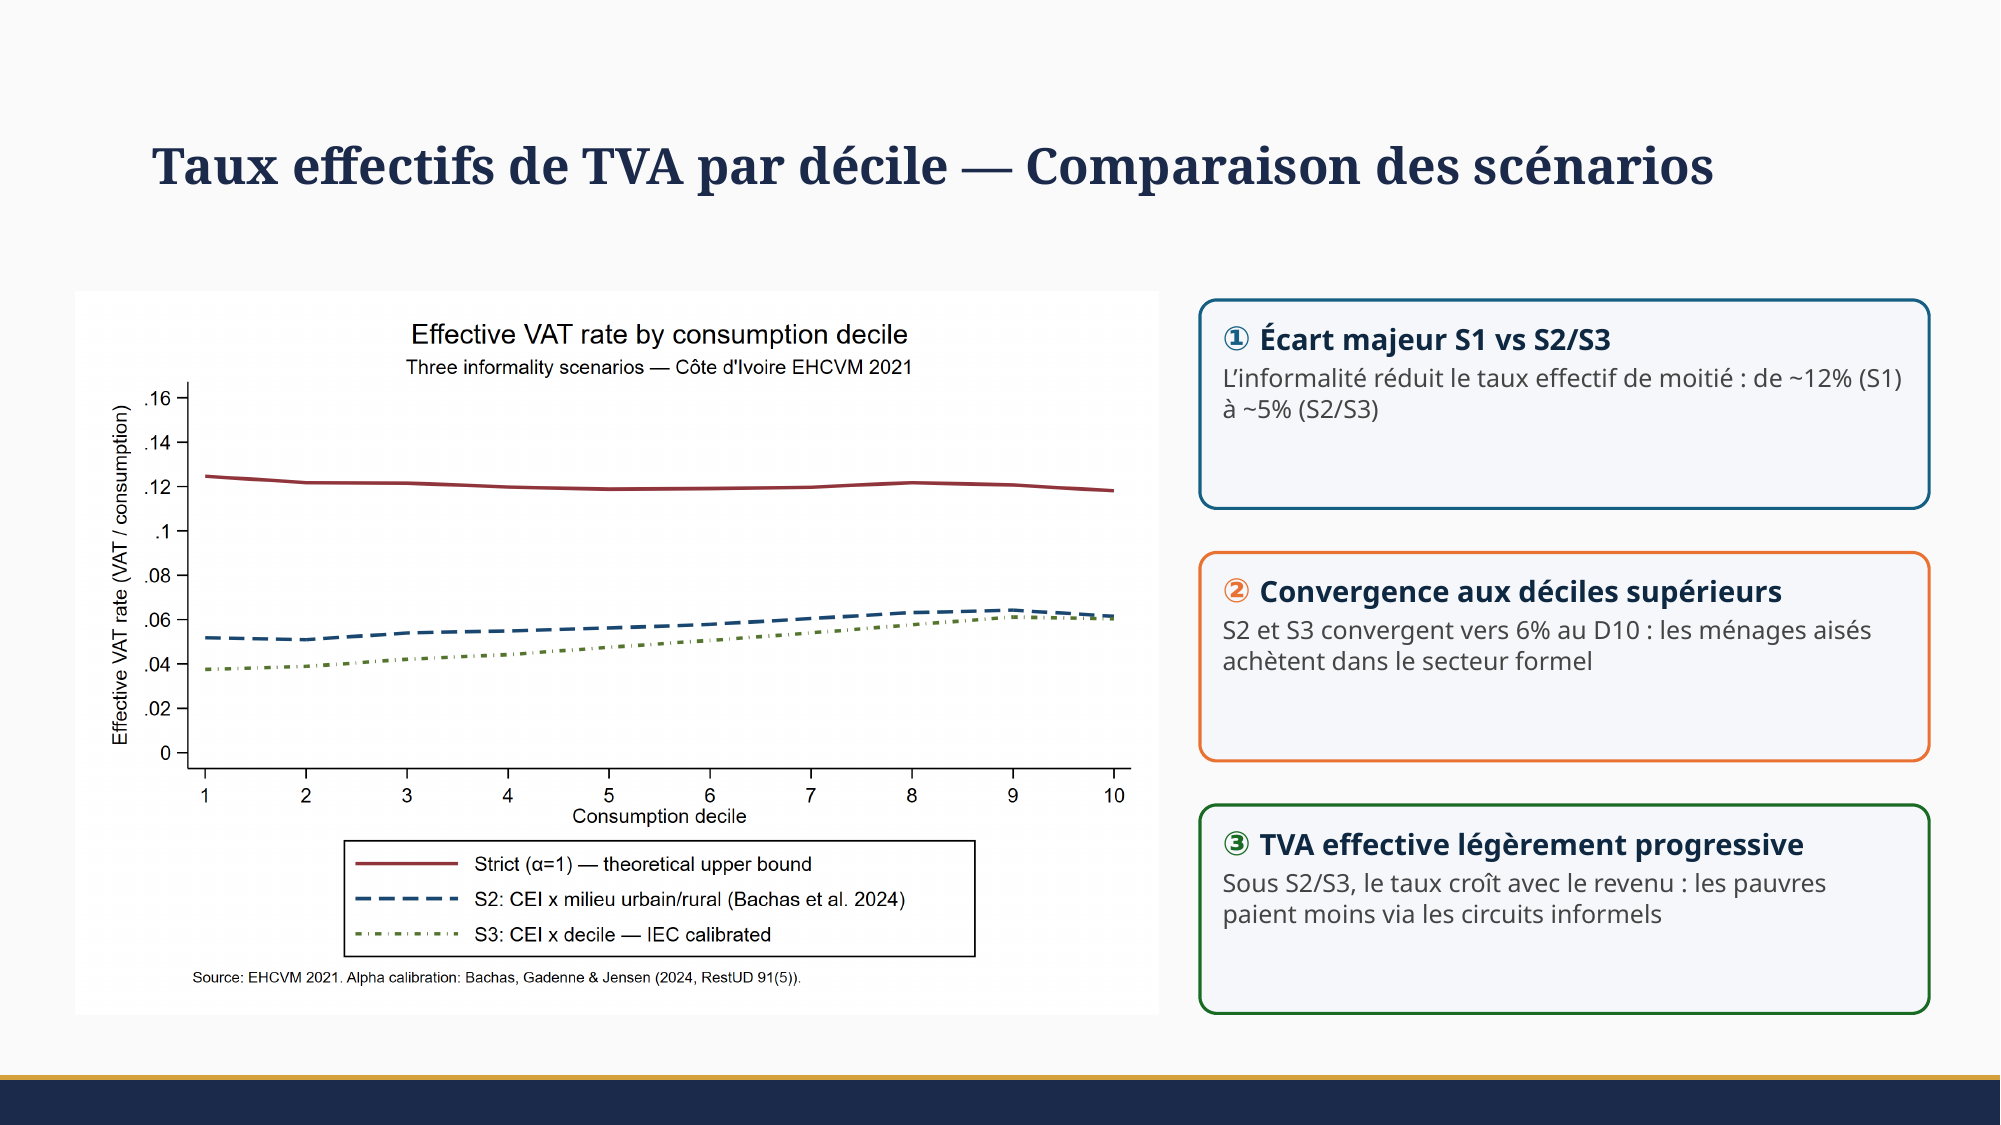

# Taux effectifs de TVA par décile — Comparaison des scénarios
① Écart majeur S1 vs S2/S3
L’informalité réduit le taux effectif de moitié : de ~12% (S1) à ~5% (S2/S3)
② Convergence aux déciles supérieurs
S2 et S3 convergent vers 6% au D10 : les ménages aisés achètent dans le secteur formel
③ TVA effective légèrement progressive
Sous S2/S3, le taux croît avec le revenu : les pauvres paient moins via les circuits informels